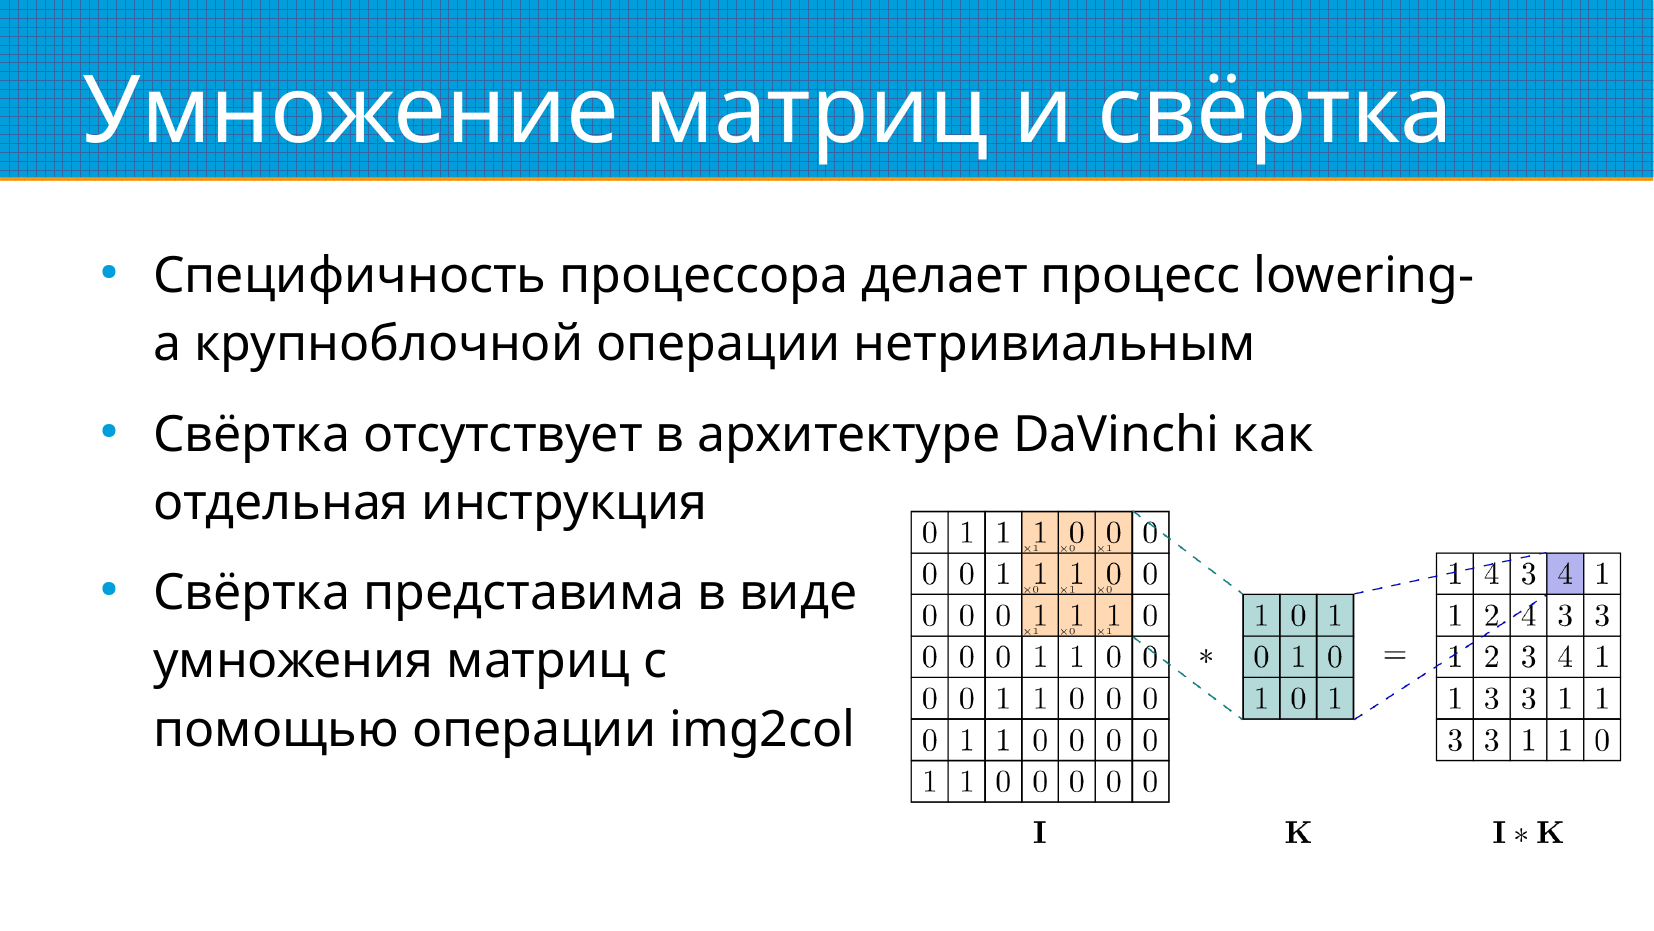

# Умножение матриц и свёртка
Специфичность процессора делает процесс lowering-а крупноблочной операции нетривиальным
Свёртка отсутствует в архитектуре DaVinchi как отдельная инструкция
Свёртка представима в виде
умножения матриц с
помощью операции img2col